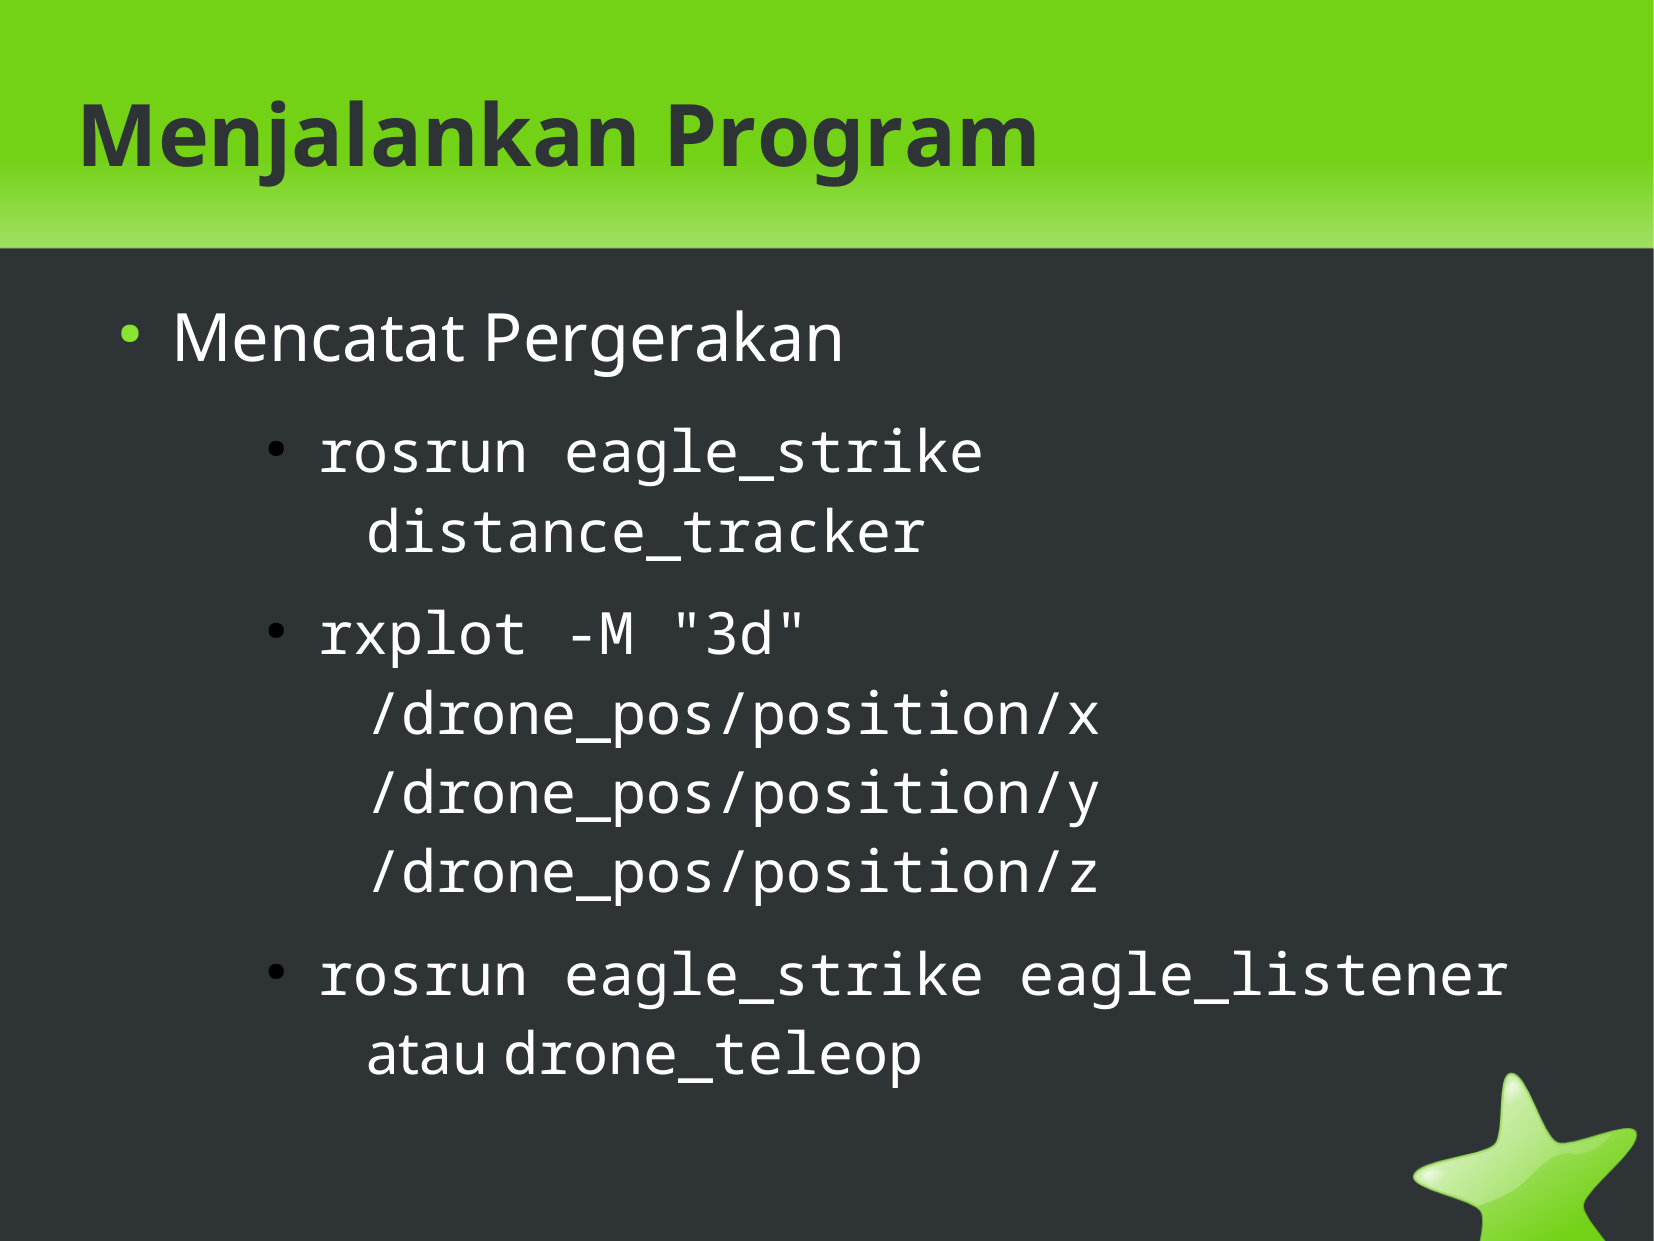

# Menjalankan Program
Mencatat Pergerakan
rosrun eagle_strike distance_tracker
rxplot -M "3d" /drone_pos/position/x /drone_pos/position/y /drone_pos/position/z
rosrun eagle_strike eagle_listener atau drone_teleop